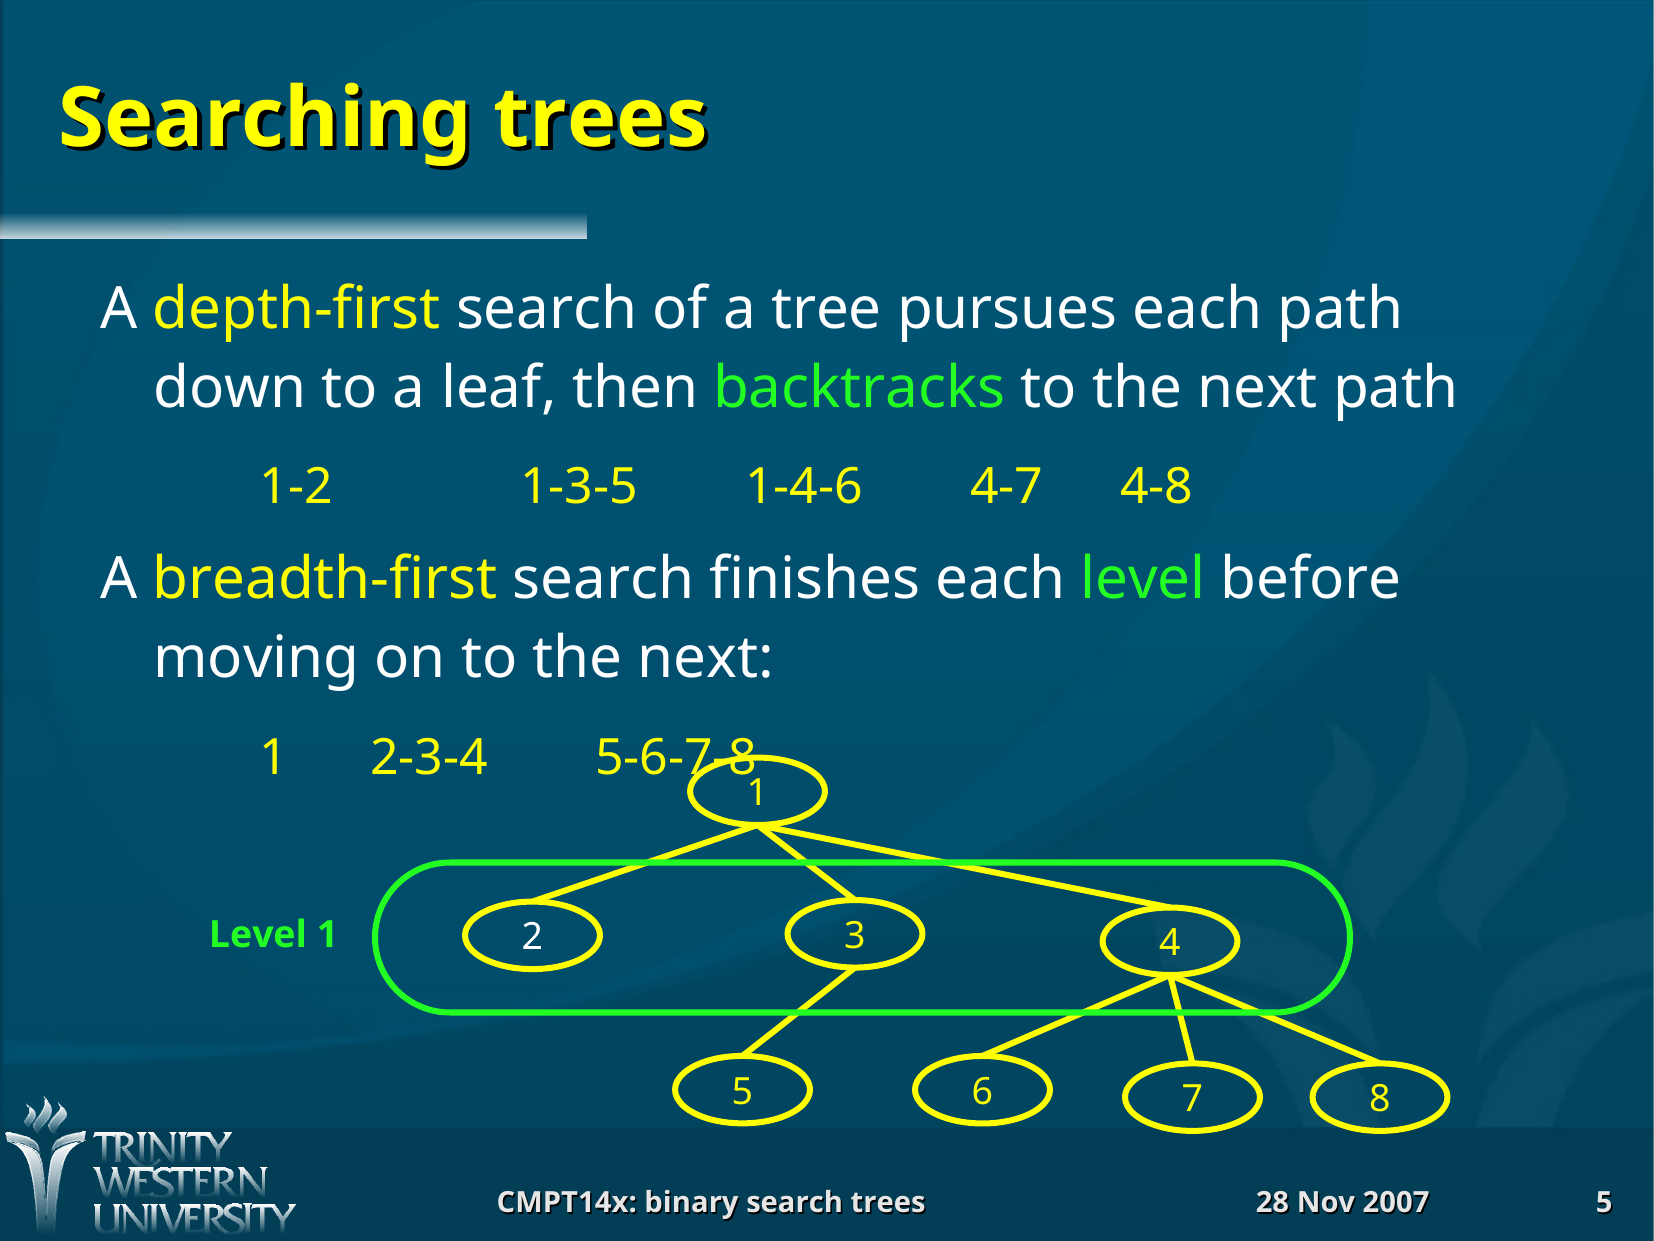

# Searching trees
A depth-first search of a tree pursues each path down to a leaf, then backtracks to the next path
1-2			1-3-5		1-4-6		4-7		4-8
A breadth-first search finishes each level before moving on to the next:
1	2-3-4		5-6-7-8
1
Level 1
3
2
4
5
6
7
8
CMPT14x: binary search trees
28 Nov 2007
5